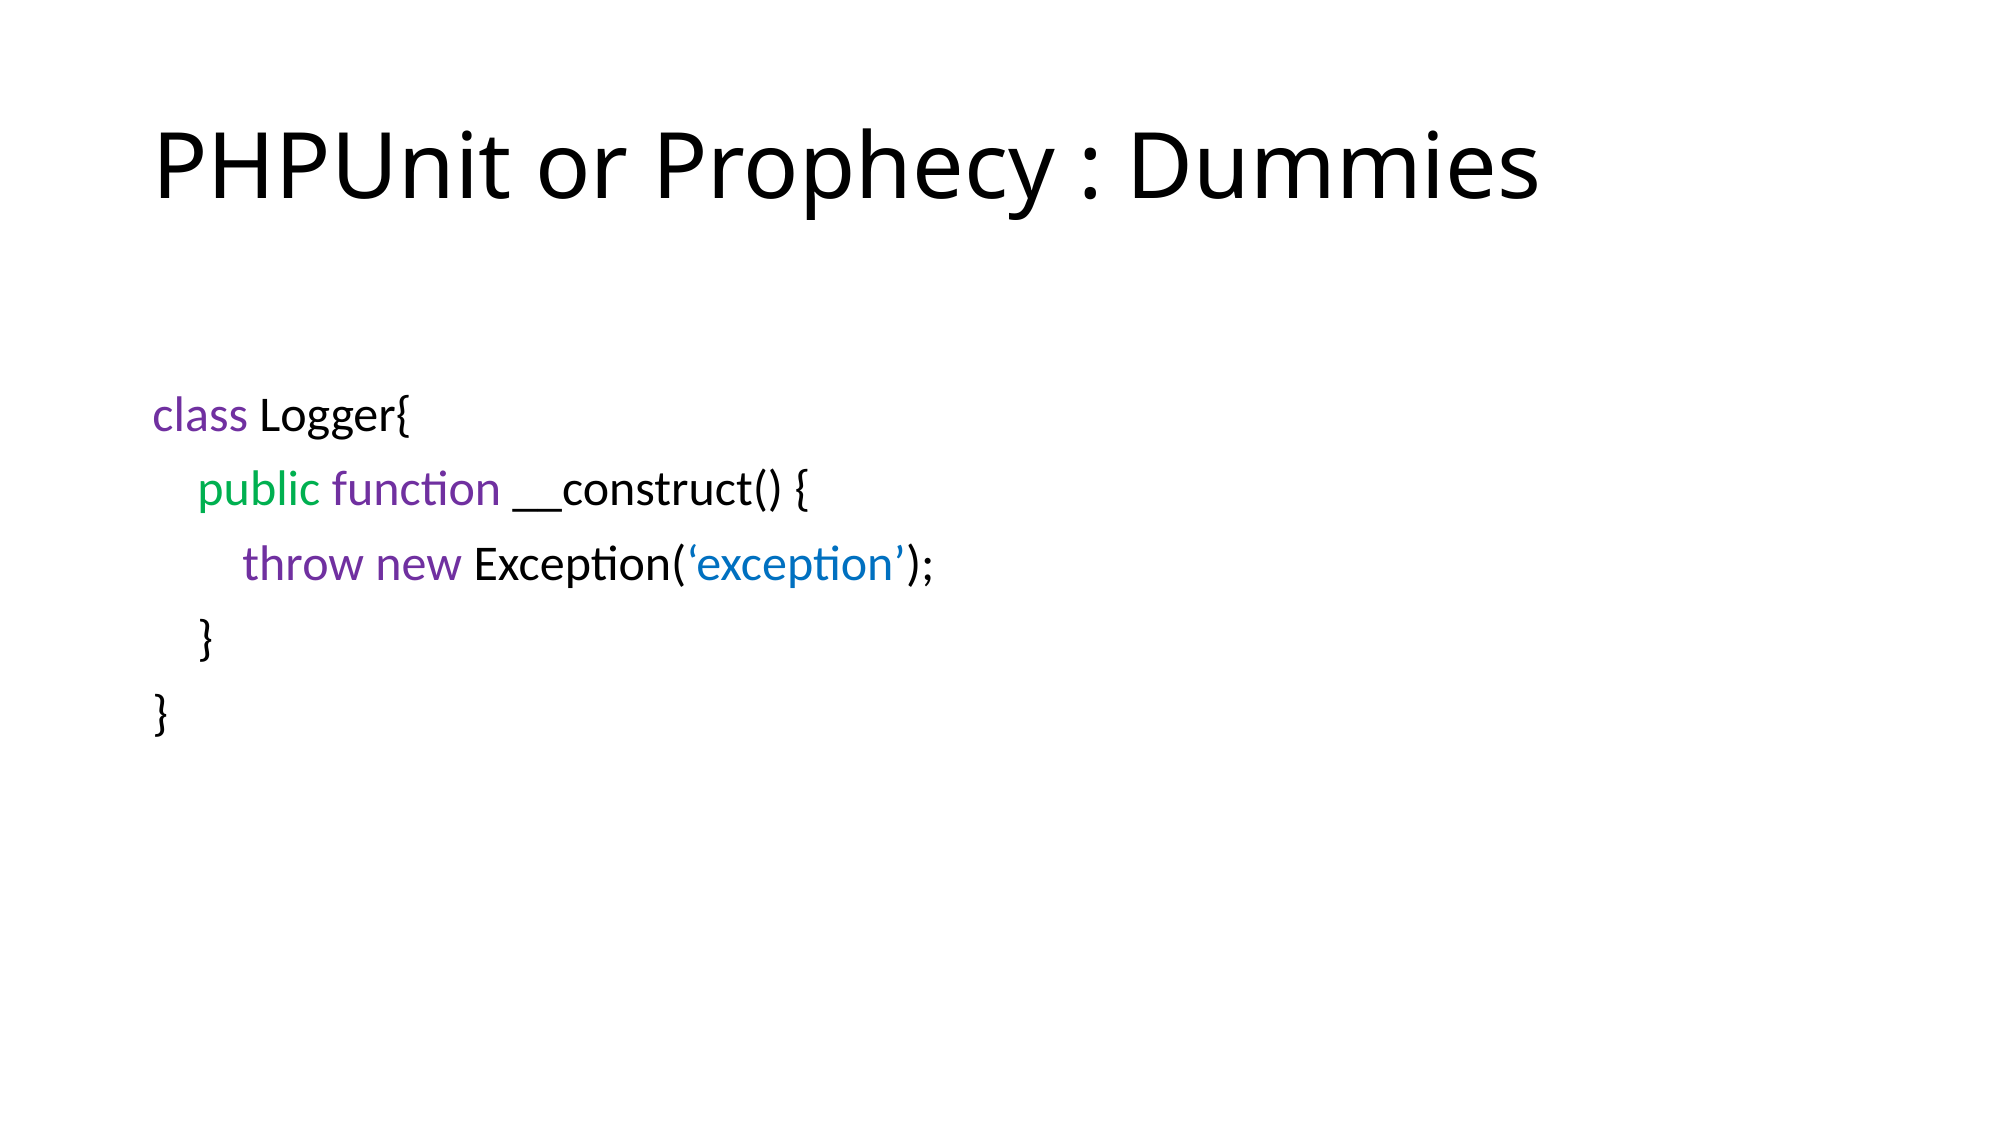

# PHPUnit or Prophecy : Dummies
class Logger{
 public function __construct() {
 throw new Exception(‘exception’);
 }
}